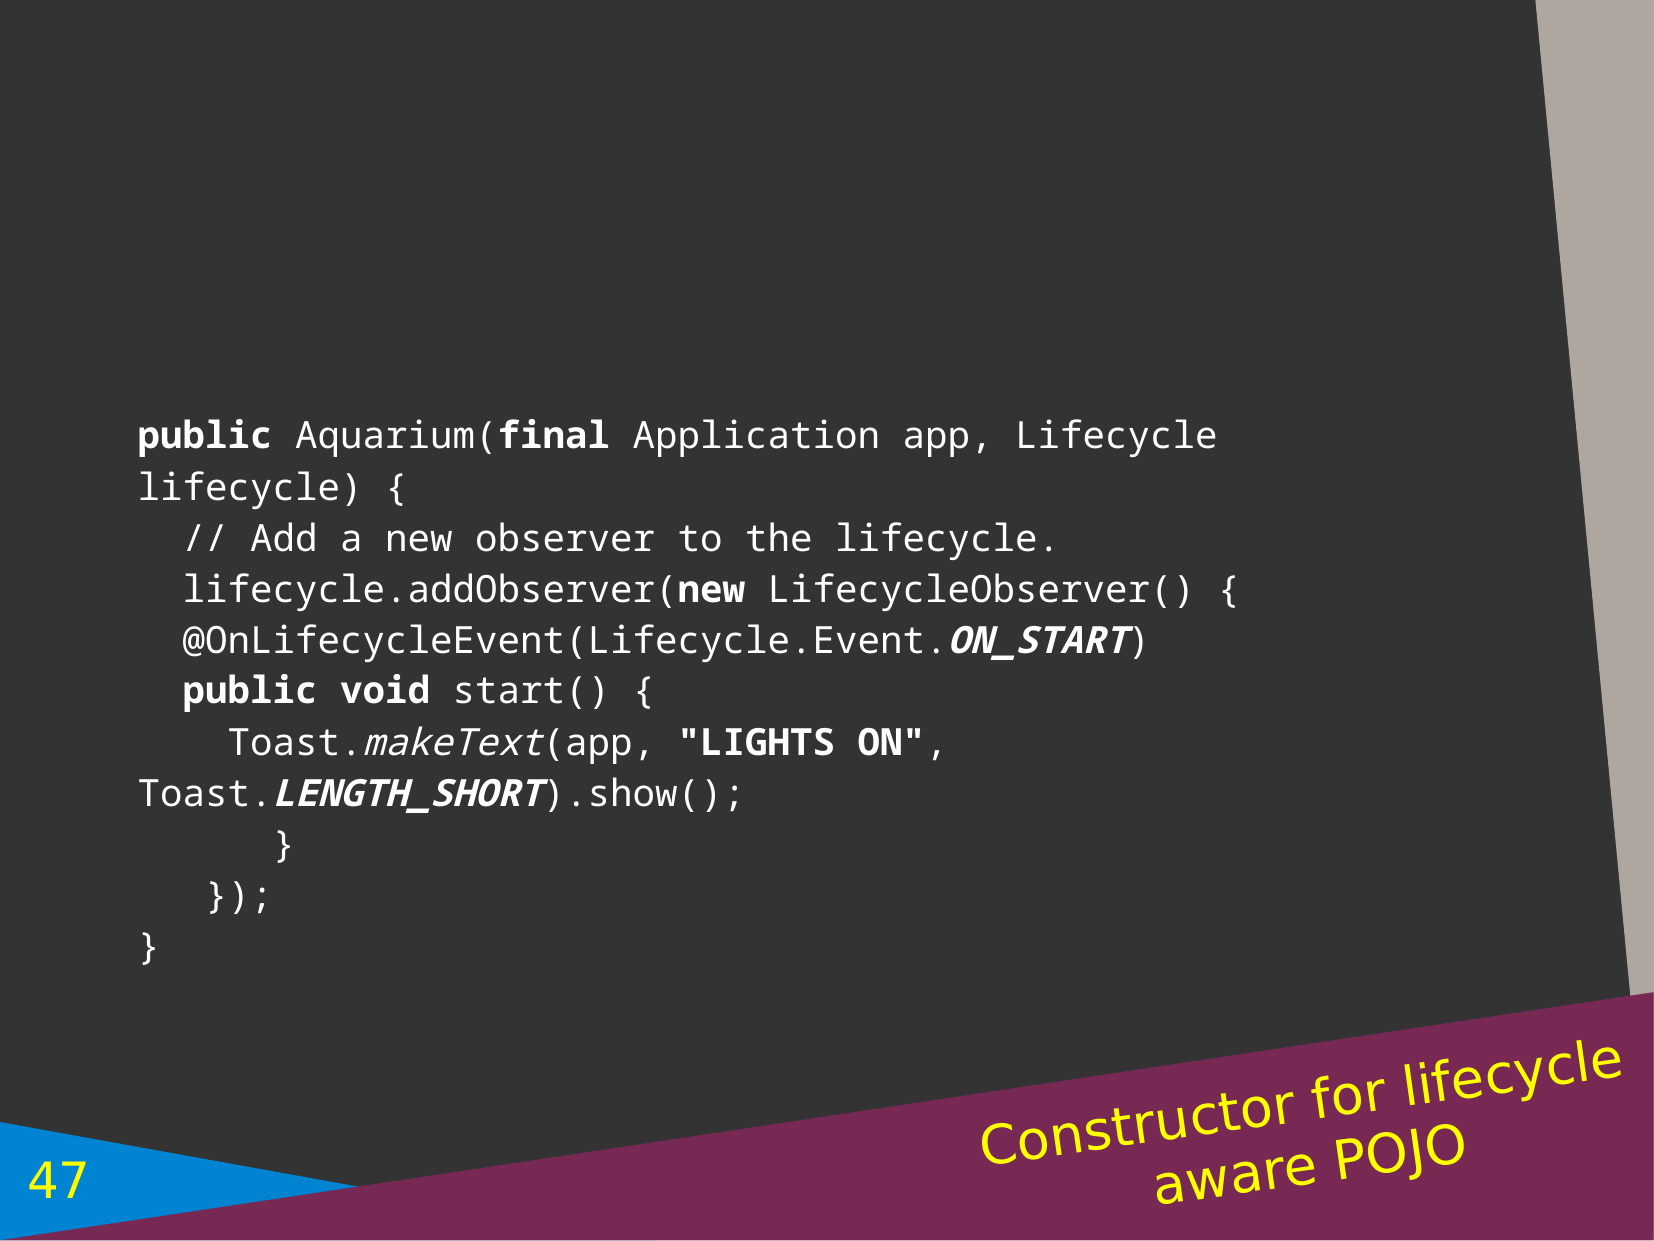

public Aquarium(final Application app, Lifecycle lifecycle) {
 // Add a new observer to the lifecycle.
 lifecycle.addObserver(new LifecycleObserver() {
 @OnLifecycleEvent(Lifecycle.Event.ON_START)
 public void start() {
 Toast.makeText(app, "LIGHTS ON", Toast.LENGTH_SHORT).show();
 }
 });
}
# Constructor for lifecycle aware POJO
47